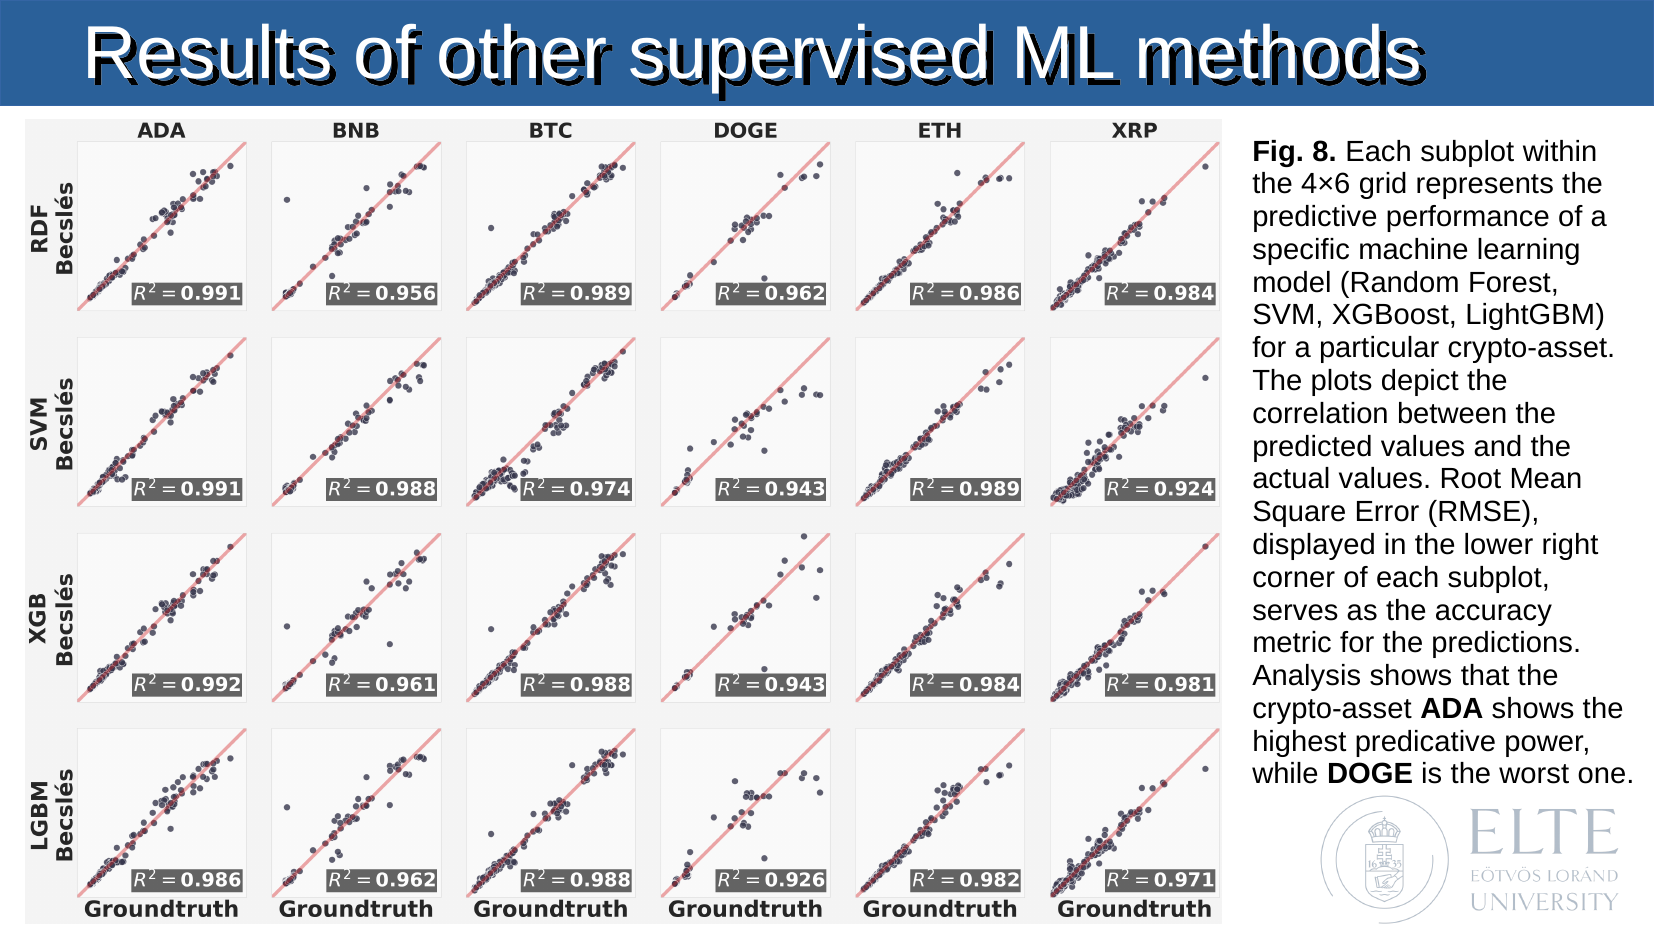

# Results of other supervised ML methods
Fig. 8. Each subplot within the 4×6 grid represents the predictive performance of a specific machine learning model (Random Forest, SVM, XGBoost, LightGBM) for a particular crypto-asset. The plots depict the correlation between the predicted values and the actual values. Root Mean Square Error (RMSE), displayed in the lower right corner of each subplot, serves as the accuracy metric for the predictions. Analysis shows that the crypto-asset ADA shows the highest predicative power, while DOGE is the worst one.